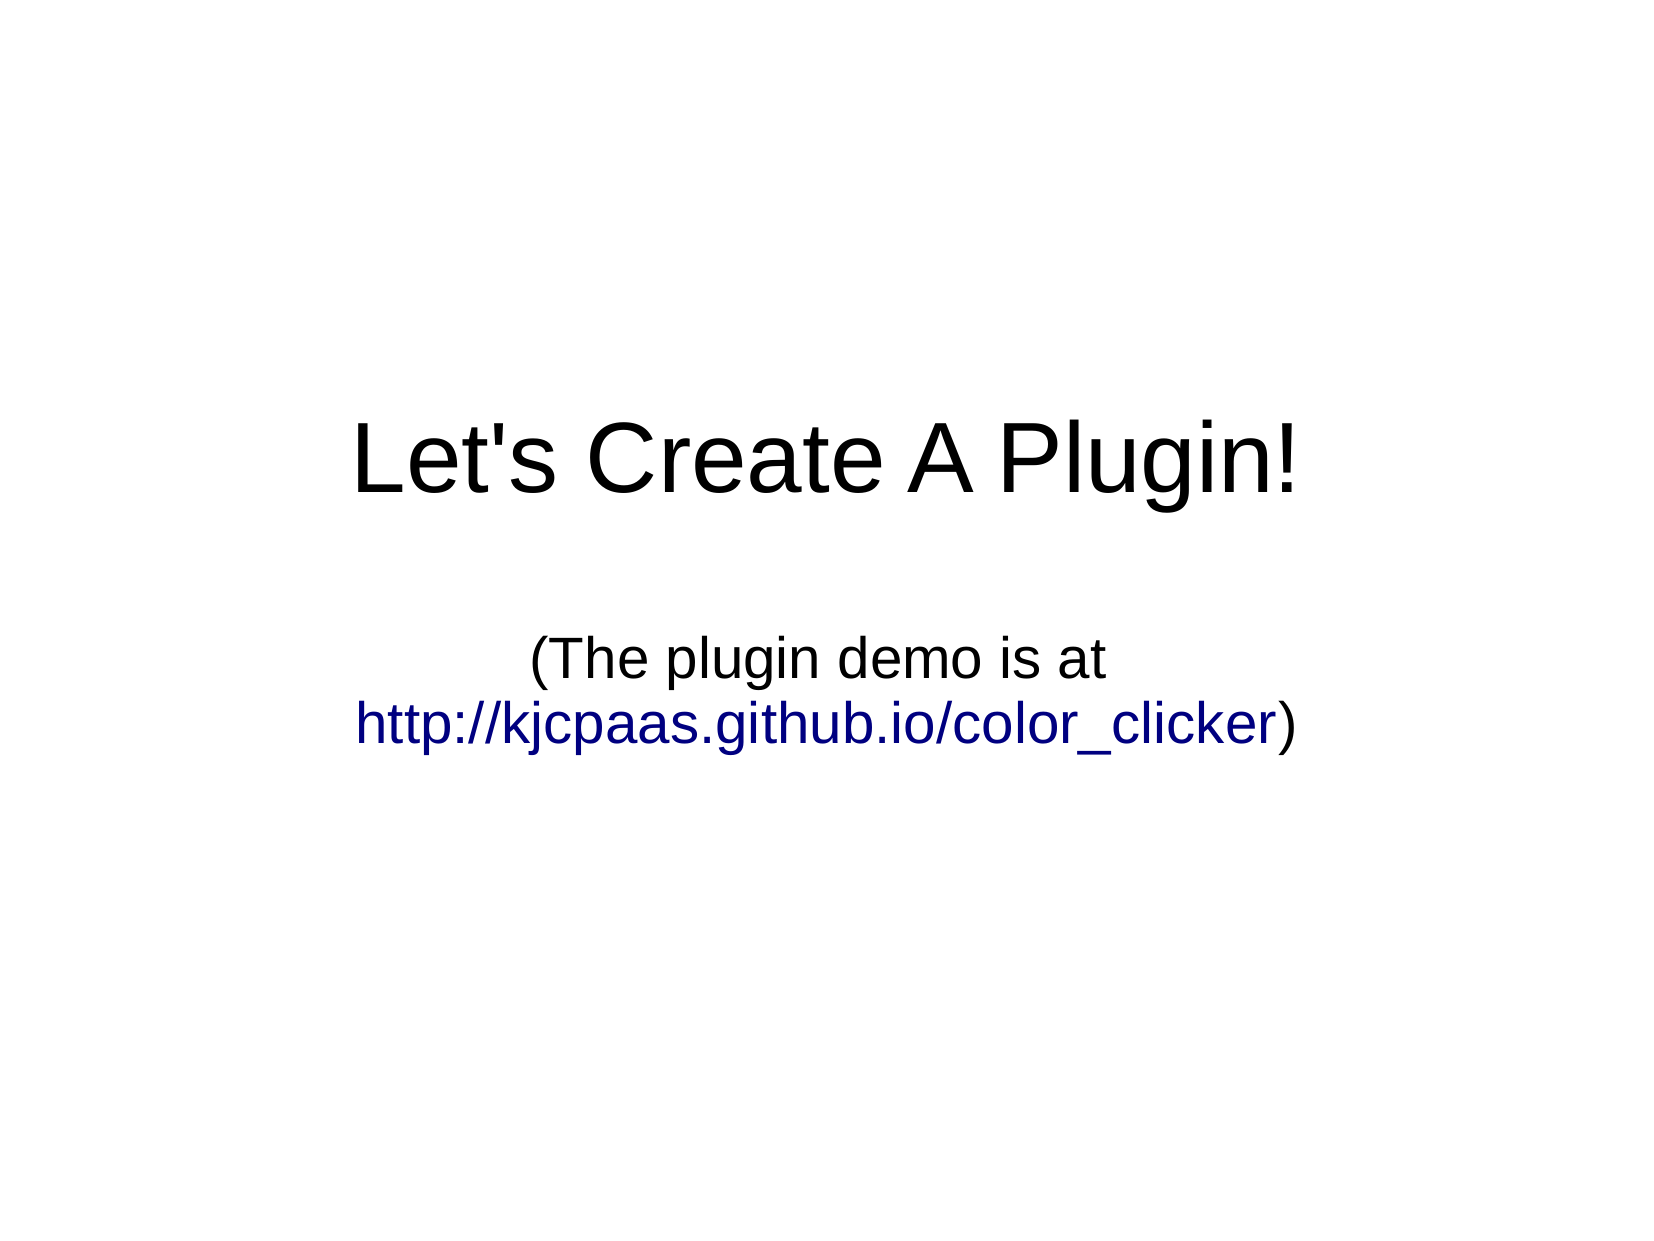

# Let's Create A Plugin!
(The plugin demo is at http://kjcpaas.github.io/color_clicker)